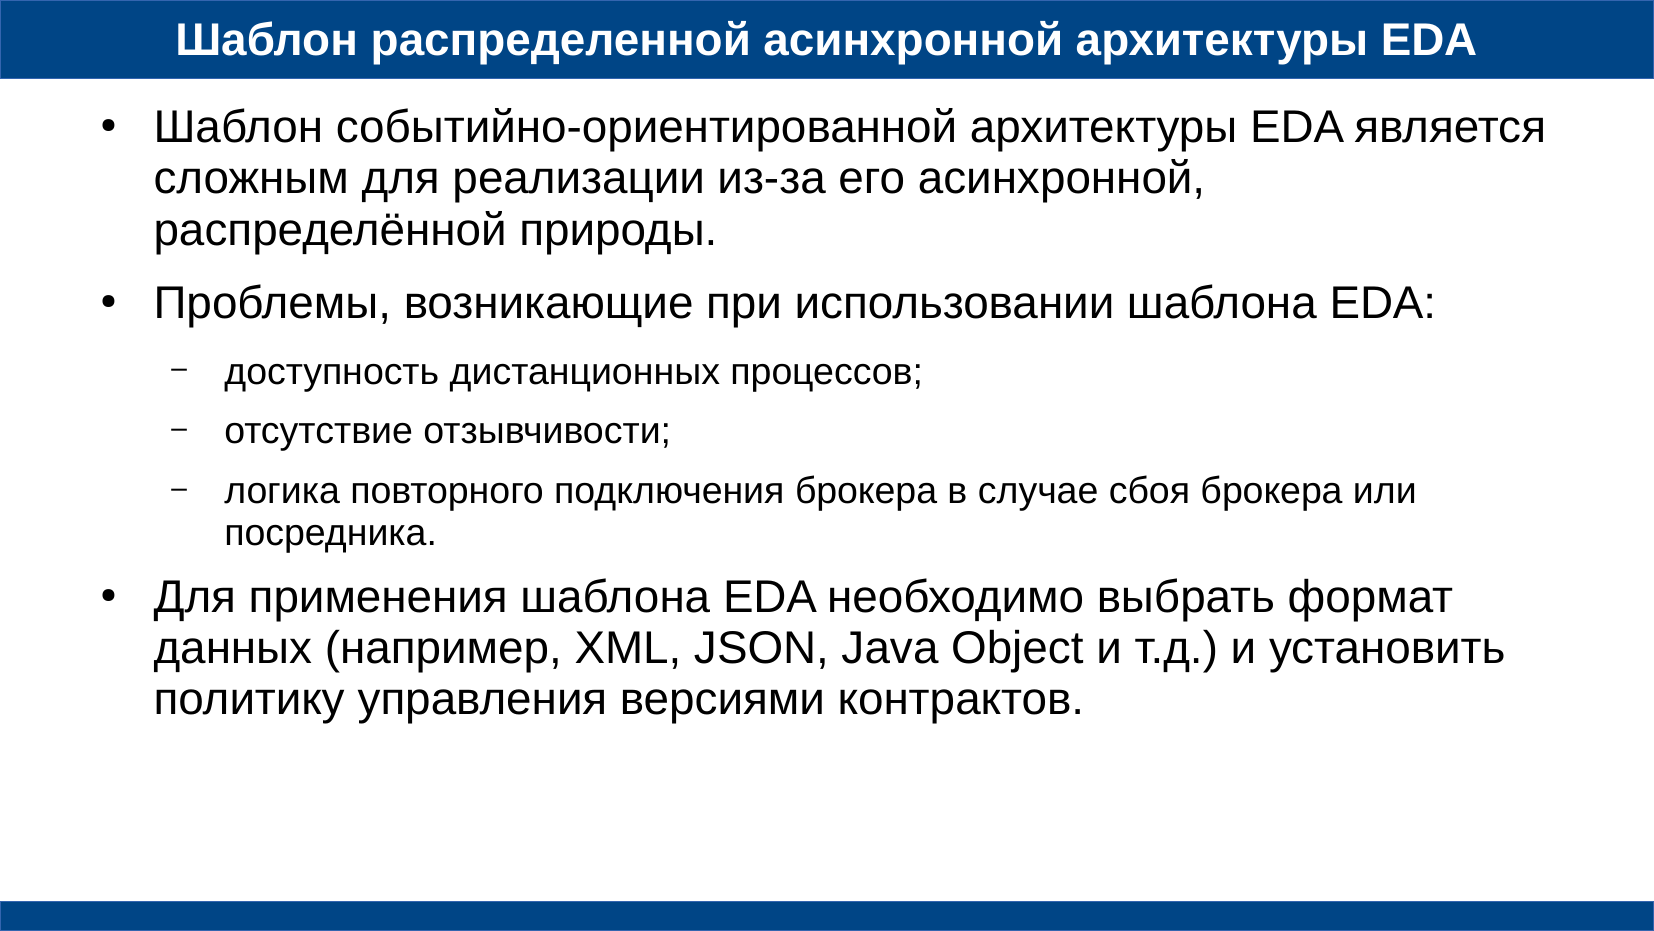

# Шаблон распределенной асинхронной архитектуры EDA
Шаблон событийно-ориентированной архитектуры EDA является сложным для реализации из-за его асинхронной, распределённой природы.
Проблемы, возникающие при использовании шаблона EDA:
доступность дистанционных процессов;
отсутствие отзывчивости;
логика повторного подключения брокера в случае сбоя брокера или посредника.
Для применения шаблона EDA необходимо выбрать формат данных (например, XML, JSON, Java Object и т.д.) и установить политику управления версиями контрактов.